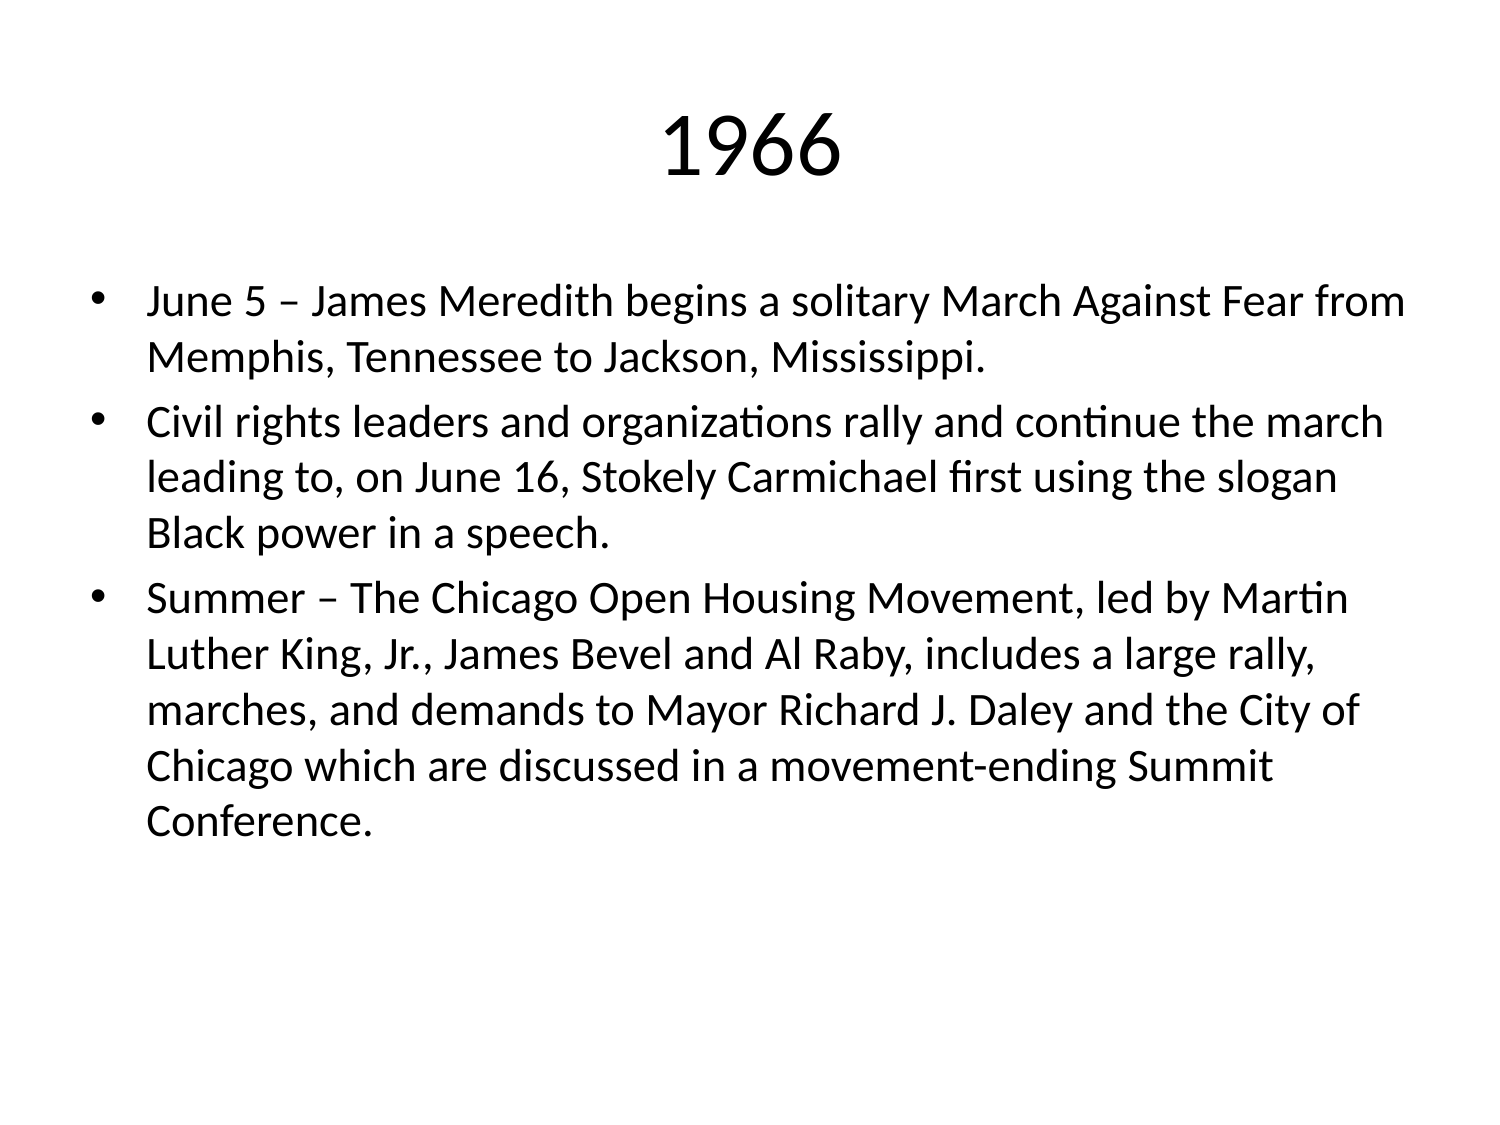

# 1966
June 5 – James Meredith begins a solitary March Against Fear from Memphis, Tennessee to Jackson, Mississippi.
Civil rights leaders and organizations rally and continue the march leading to, on June 16, Stokely Carmichael first using the slogan Black power in a speech.
Summer – The Chicago Open Housing Movement, led by Martin Luther King, Jr., James Bevel and Al Raby, includes a large rally, marches, and demands to Mayor Richard J. Daley and the City of Chicago which are discussed in a movement-ending Summit Conference.